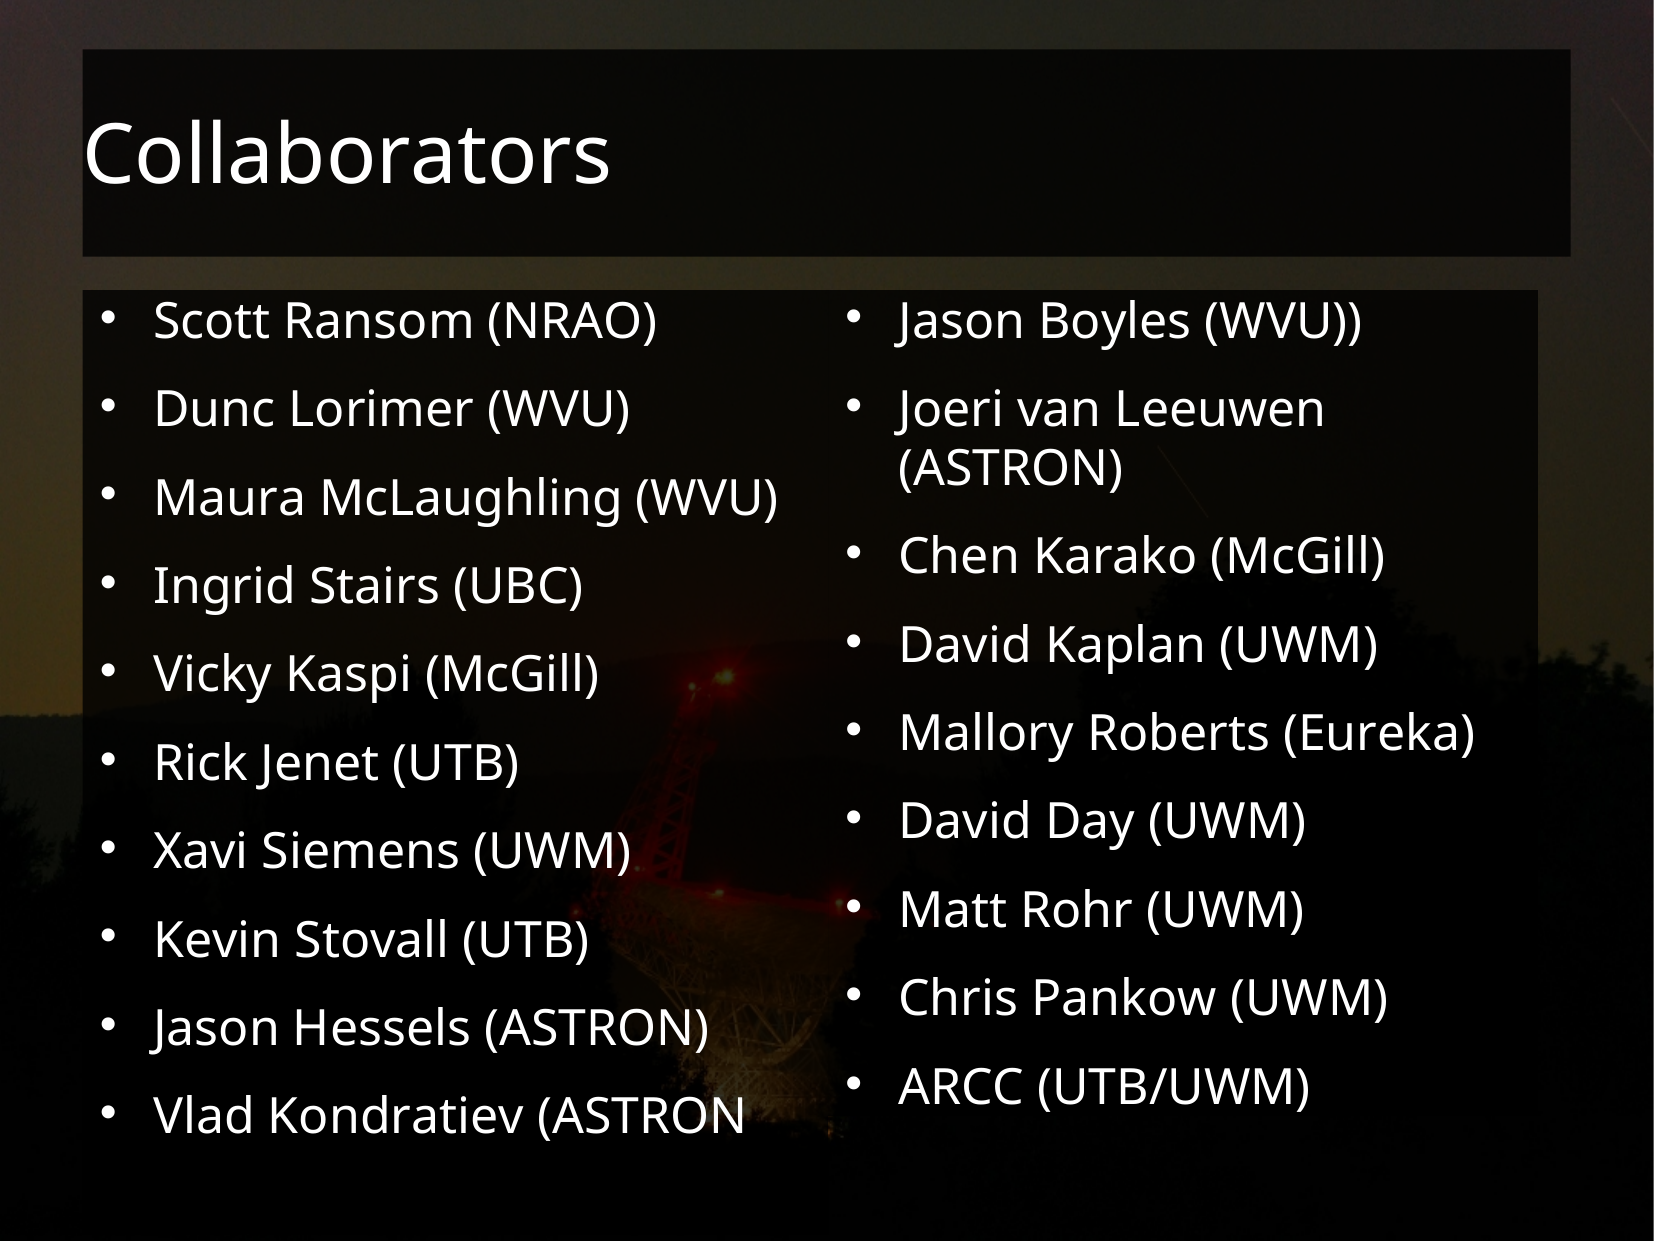

# Collaborators
Jason Boyles (WVU))
Joeri van Leeuwen (ASTRON)
Chen Karako (McGill)
David Kaplan (UWM)
Mallory Roberts (Eureka)
David Day (UWM)
Matt Rohr (UWM)
Chris Pankow (UWM)
ARCC (UTB/UWM)
Scott Ransom (NRAO)
Dunc Lorimer (WVU)
Maura McLaughling (WVU)
Ingrid Stairs (UBC)
Vicky Kaspi (McGill)
Rick Jenet (UTB)
Xavi Siemens (UWM)
Kevin Stovall (UTB)
Jason Hessels (ASTRON)
Vlad Kondratiev (ASTRON